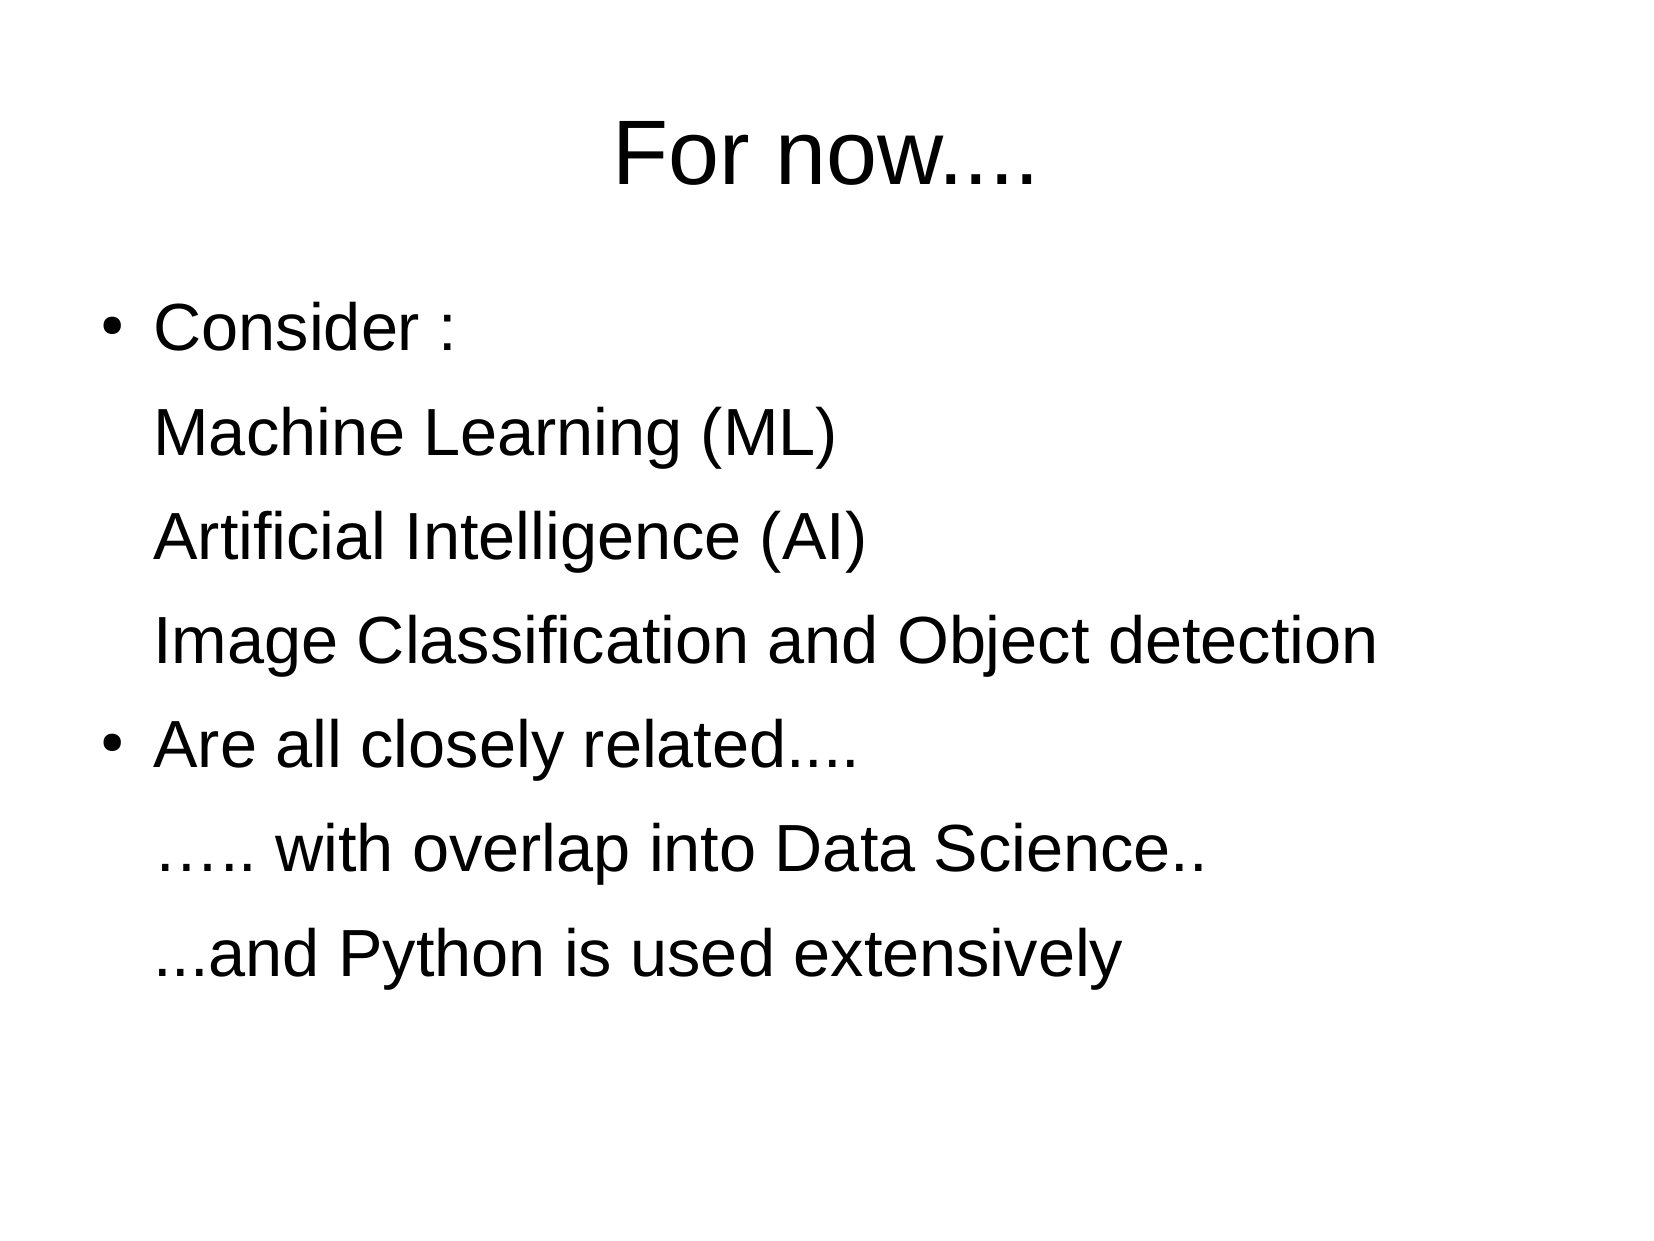

# For now....
Consider :
Machine Learning (ML)
Artificial Intelligence (AI)
Image Classification and Object detection
Are all closely related....
….. with overlap into Data Science..
...and Python is used extensively